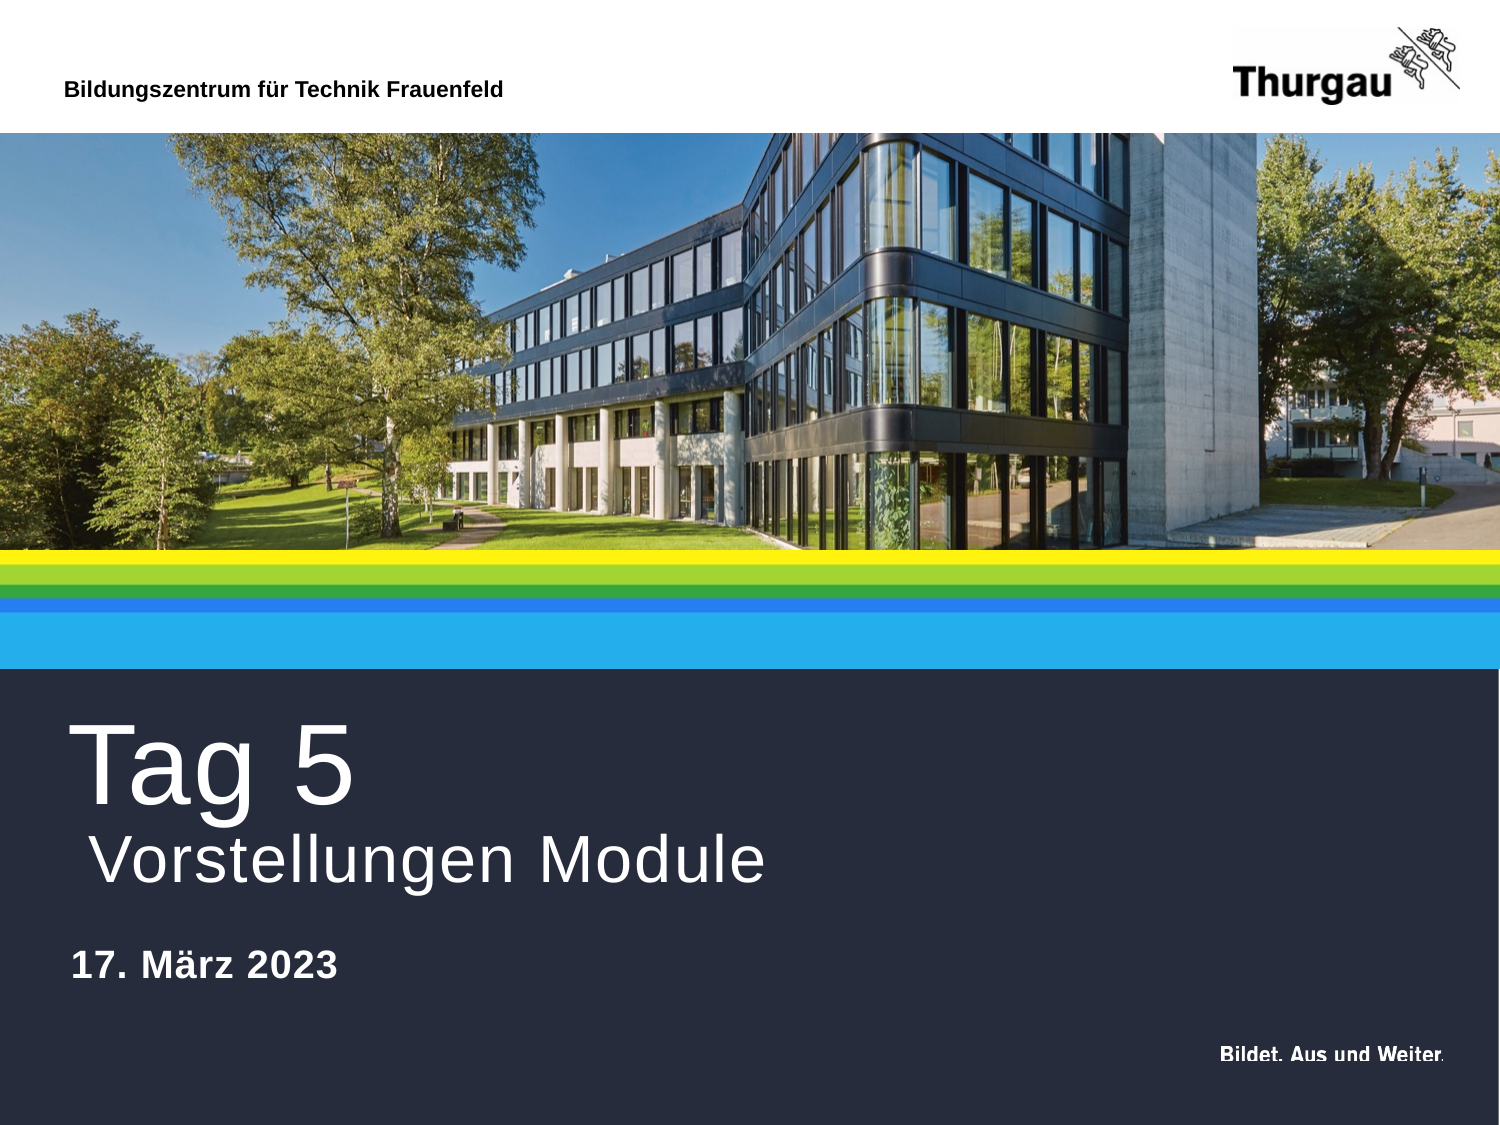

Bildungszentrum für Technik Frauenfeld
Tag 5
 Vorstellungen Module
17. März 2023